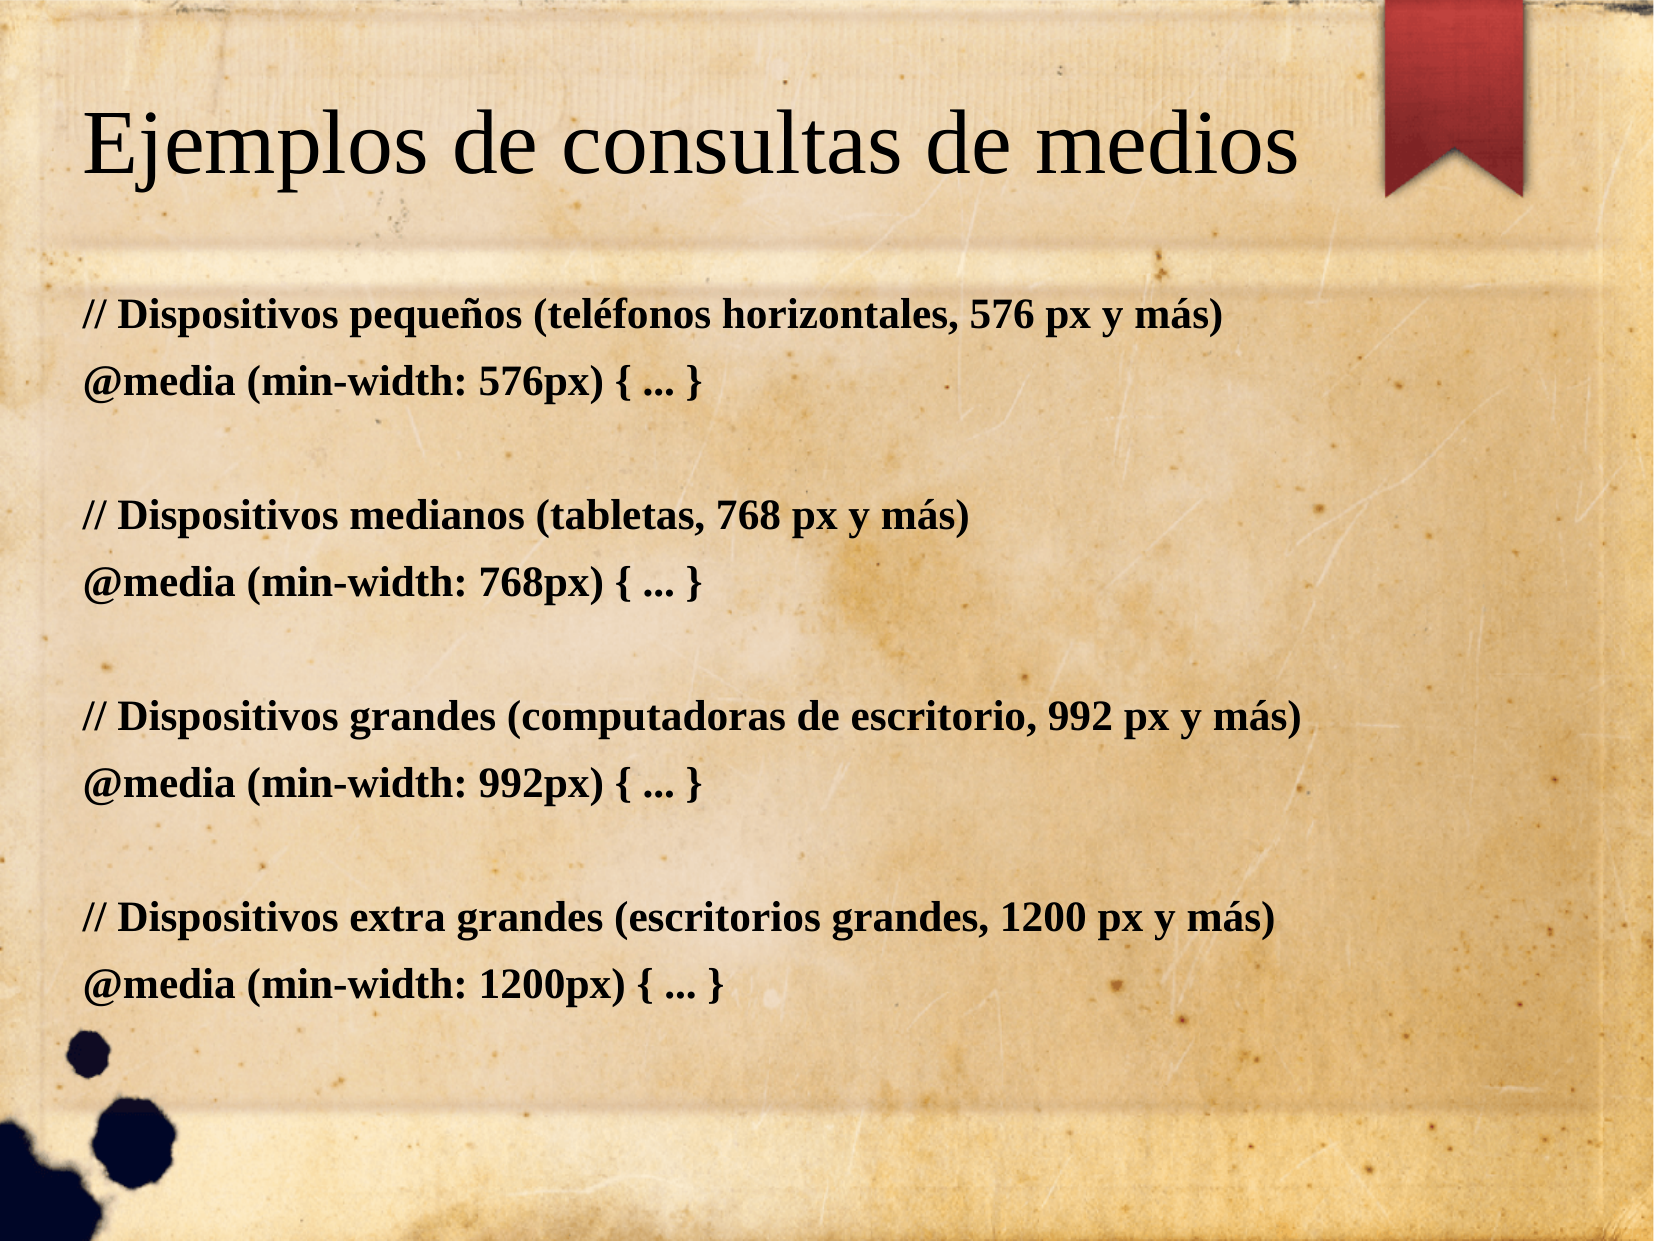

# Ejemplos de consultas de medios
// Dispositivos pequeños (teléfonos horizontales, 576 px y más)
@media (min-width: 576px) { ... }
// Dispositivos medianos (tabletas, 768 px y más)
@media (min-width: 768px) { ... }
// Dispositivos grandes (computadoras de escritorio, 992 px y más)
@media (min-width: 992px) { ... }
// Dispositivos extra grandes (escritorios grandes, 1200 px y más)
@media (min-width: 1200px) { ... }